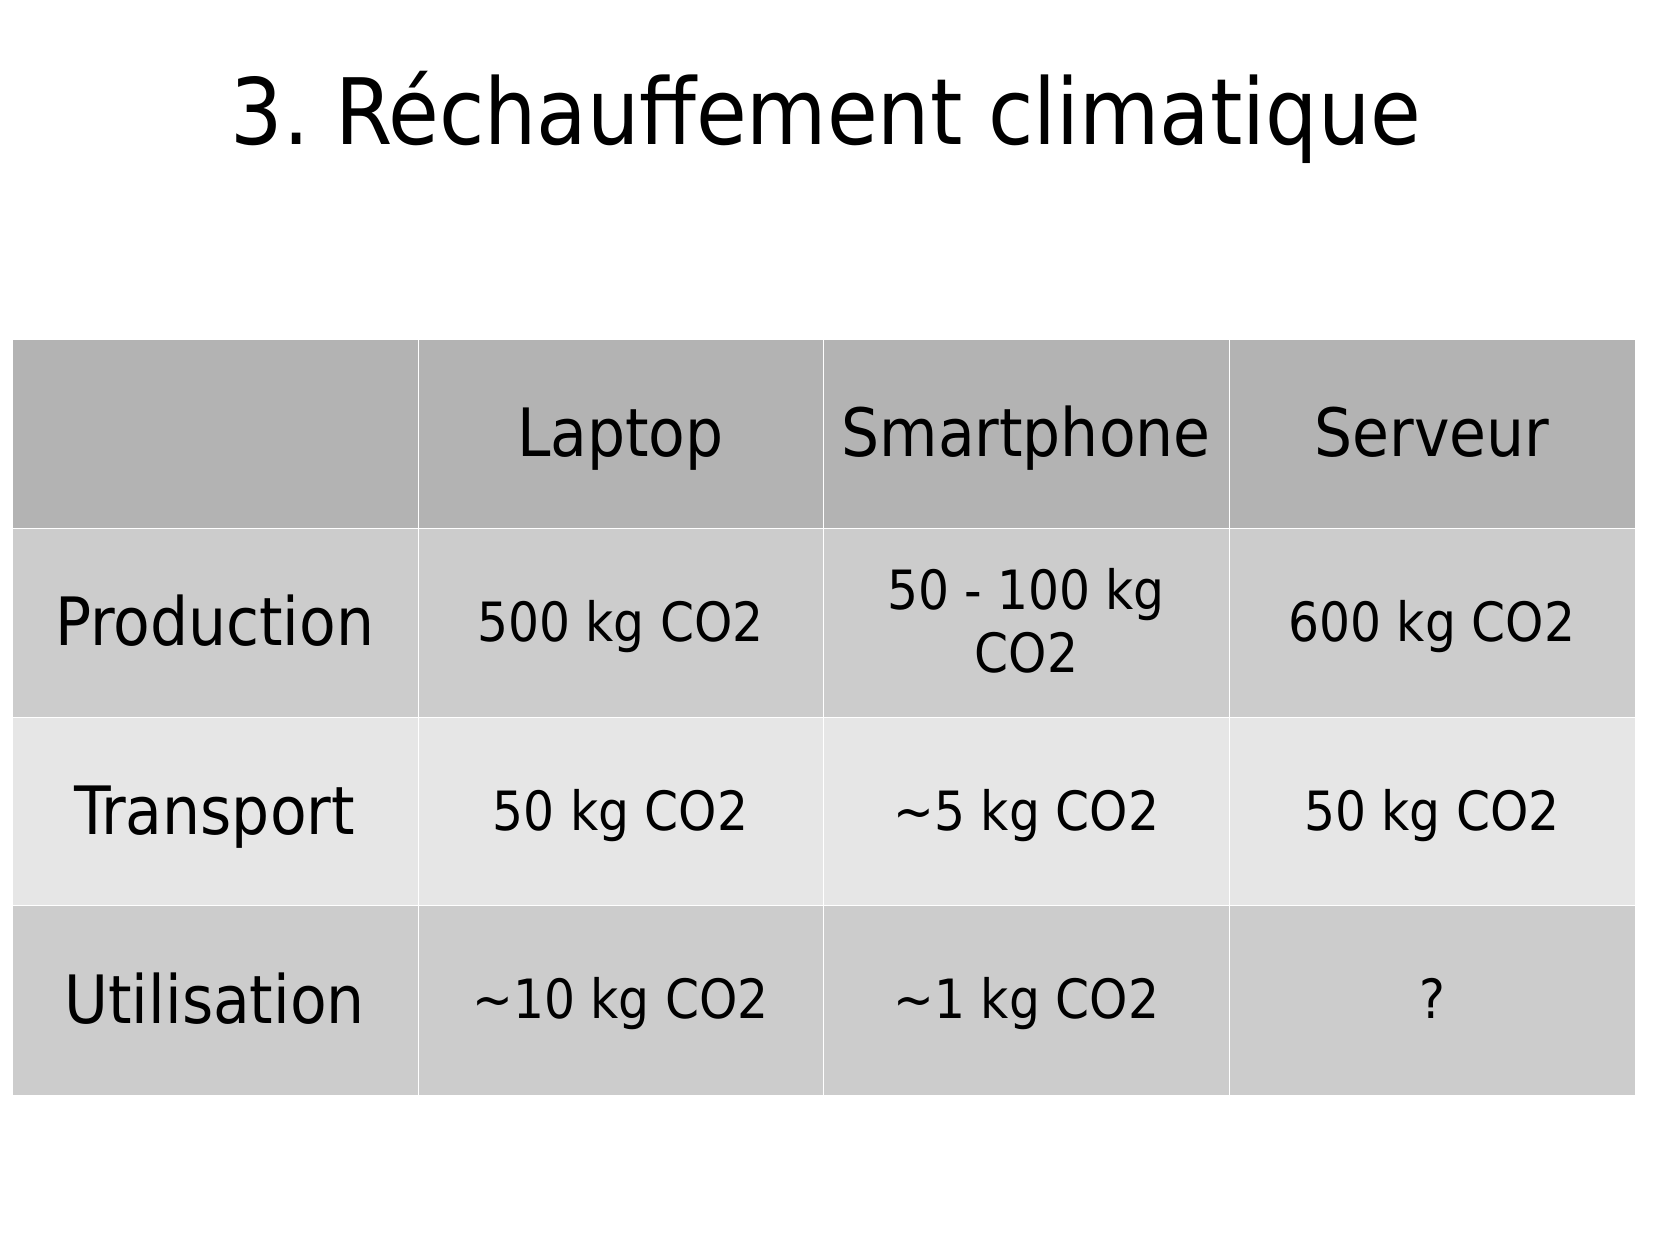

# 3. Réchauffement climatique
| | Laptop | Smartphone | Serveur |
| --- | --- | --- | --- |
| Production | 500 kg CO2 | 50 - 100 kg CO2 | 600 kg CO2 |
| Transport | 50 kg CO2 | ~5 kg CO2 | 50 kg CO2 |
| Utilisation | ~10 kg CO2 | ~1 kg CO2 | ? |